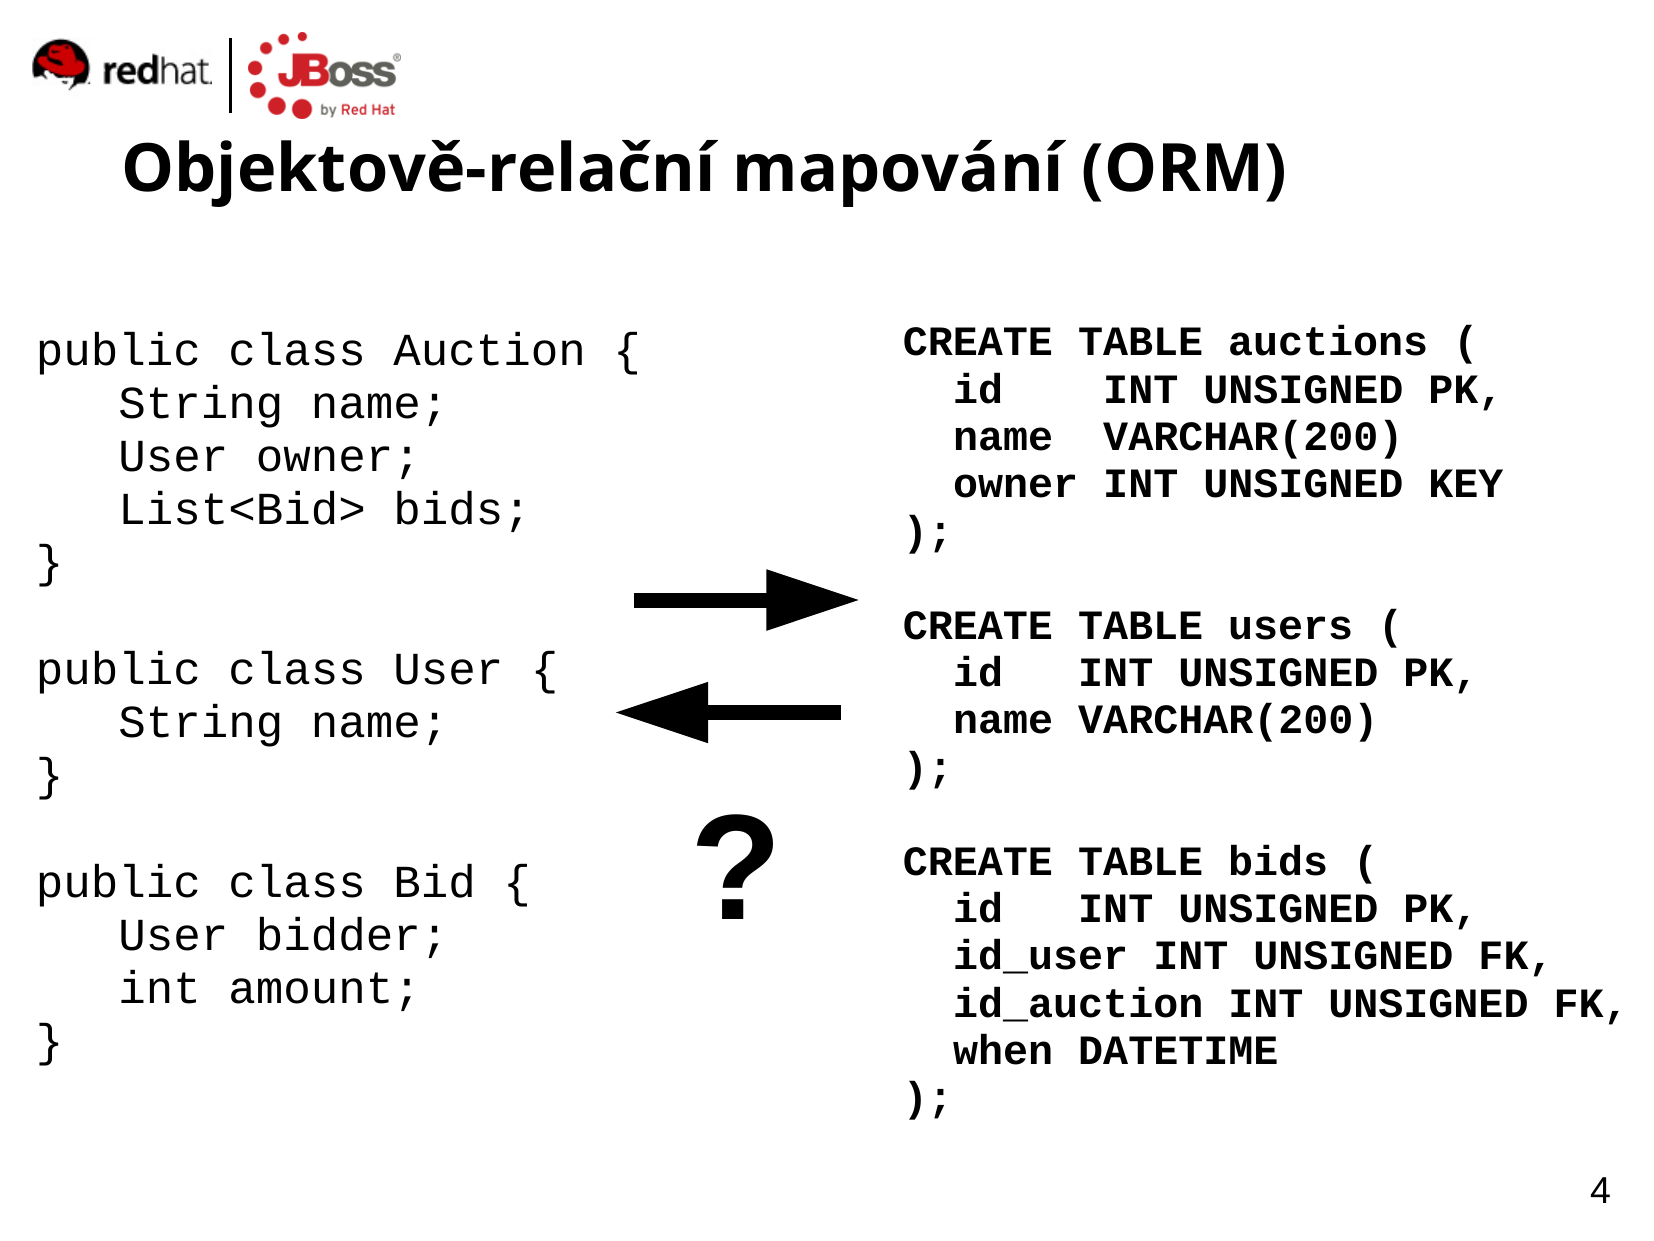

# Objektově-relační mapování (ORM)
CREATE TABLE auctions (
 id INT UNSIGNED PK,
 name VARCHAR(200)
 owner INT UNSIGNED KEY
);
CREATE TABLE users (
 id INT UNSIGNED PK,
 name VARCHAR(200)
);
CREATE TABLE bids (
 id INT UNSIGNED PK,
 id_user INT UNSIGNED FK,
 id_auction INT UNSIGNED FK,
 when DATETIME
);
public class Auction {
 String name;
 User owner;
 List<Bid> bids;
}
public class User {
 String name;
}
public class Bid {
 User bidder;
 int amount;
}
?